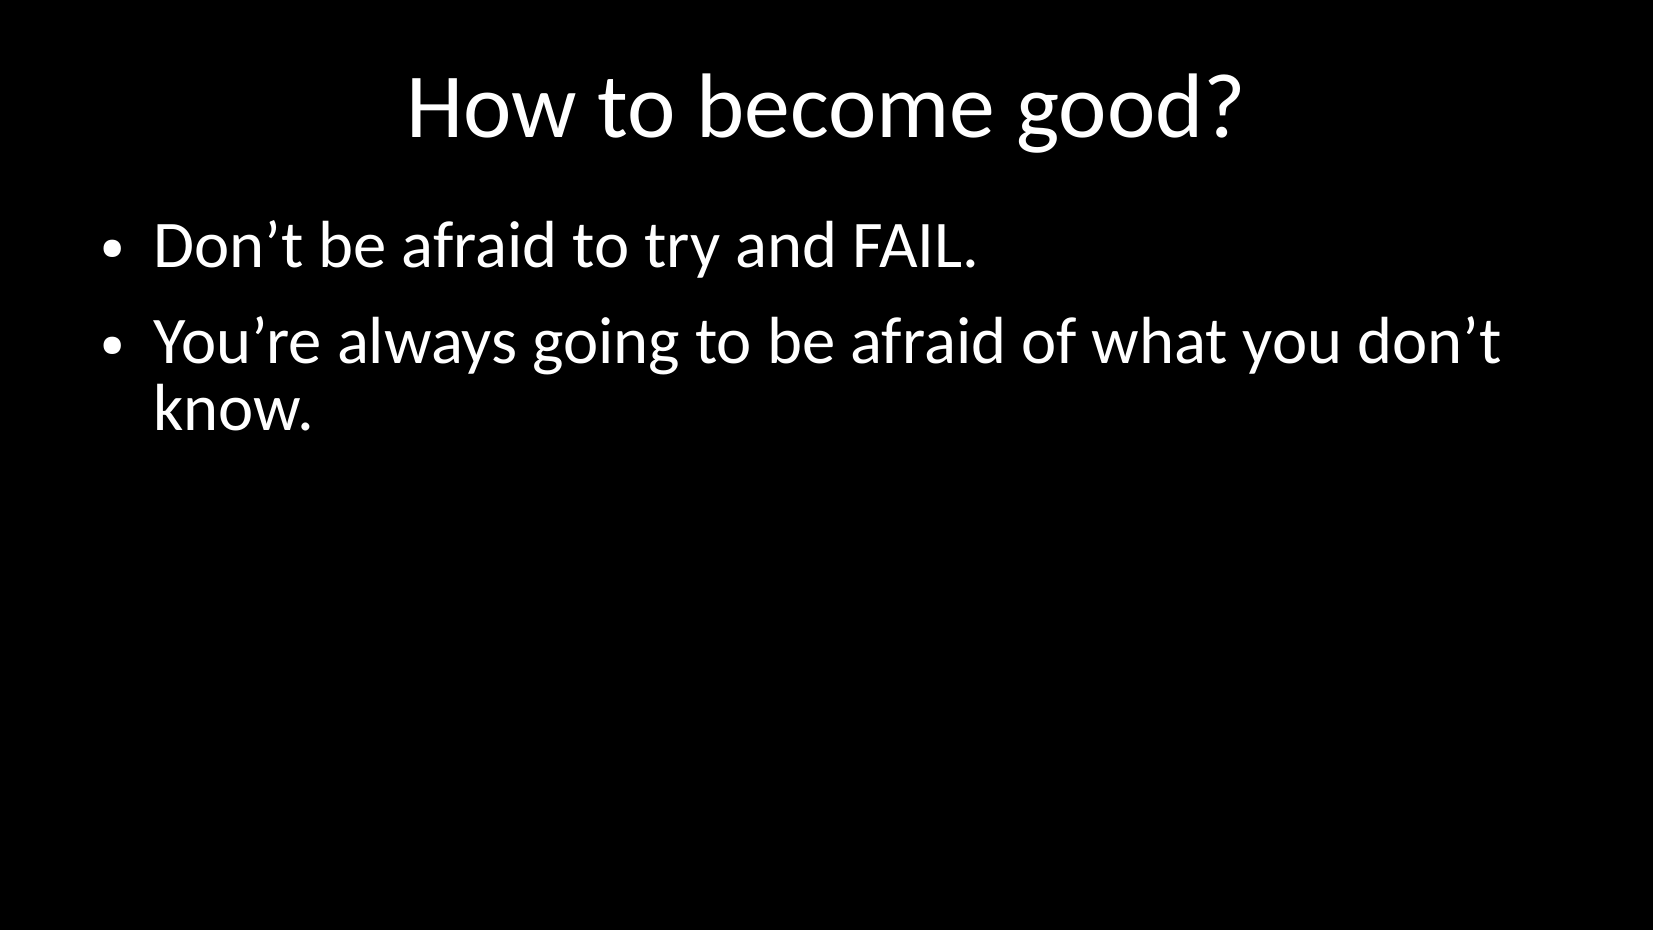

# How to become good?
Don’t be afraid to try and FAIL.
You’re always going to be afraid of what you don’t know.